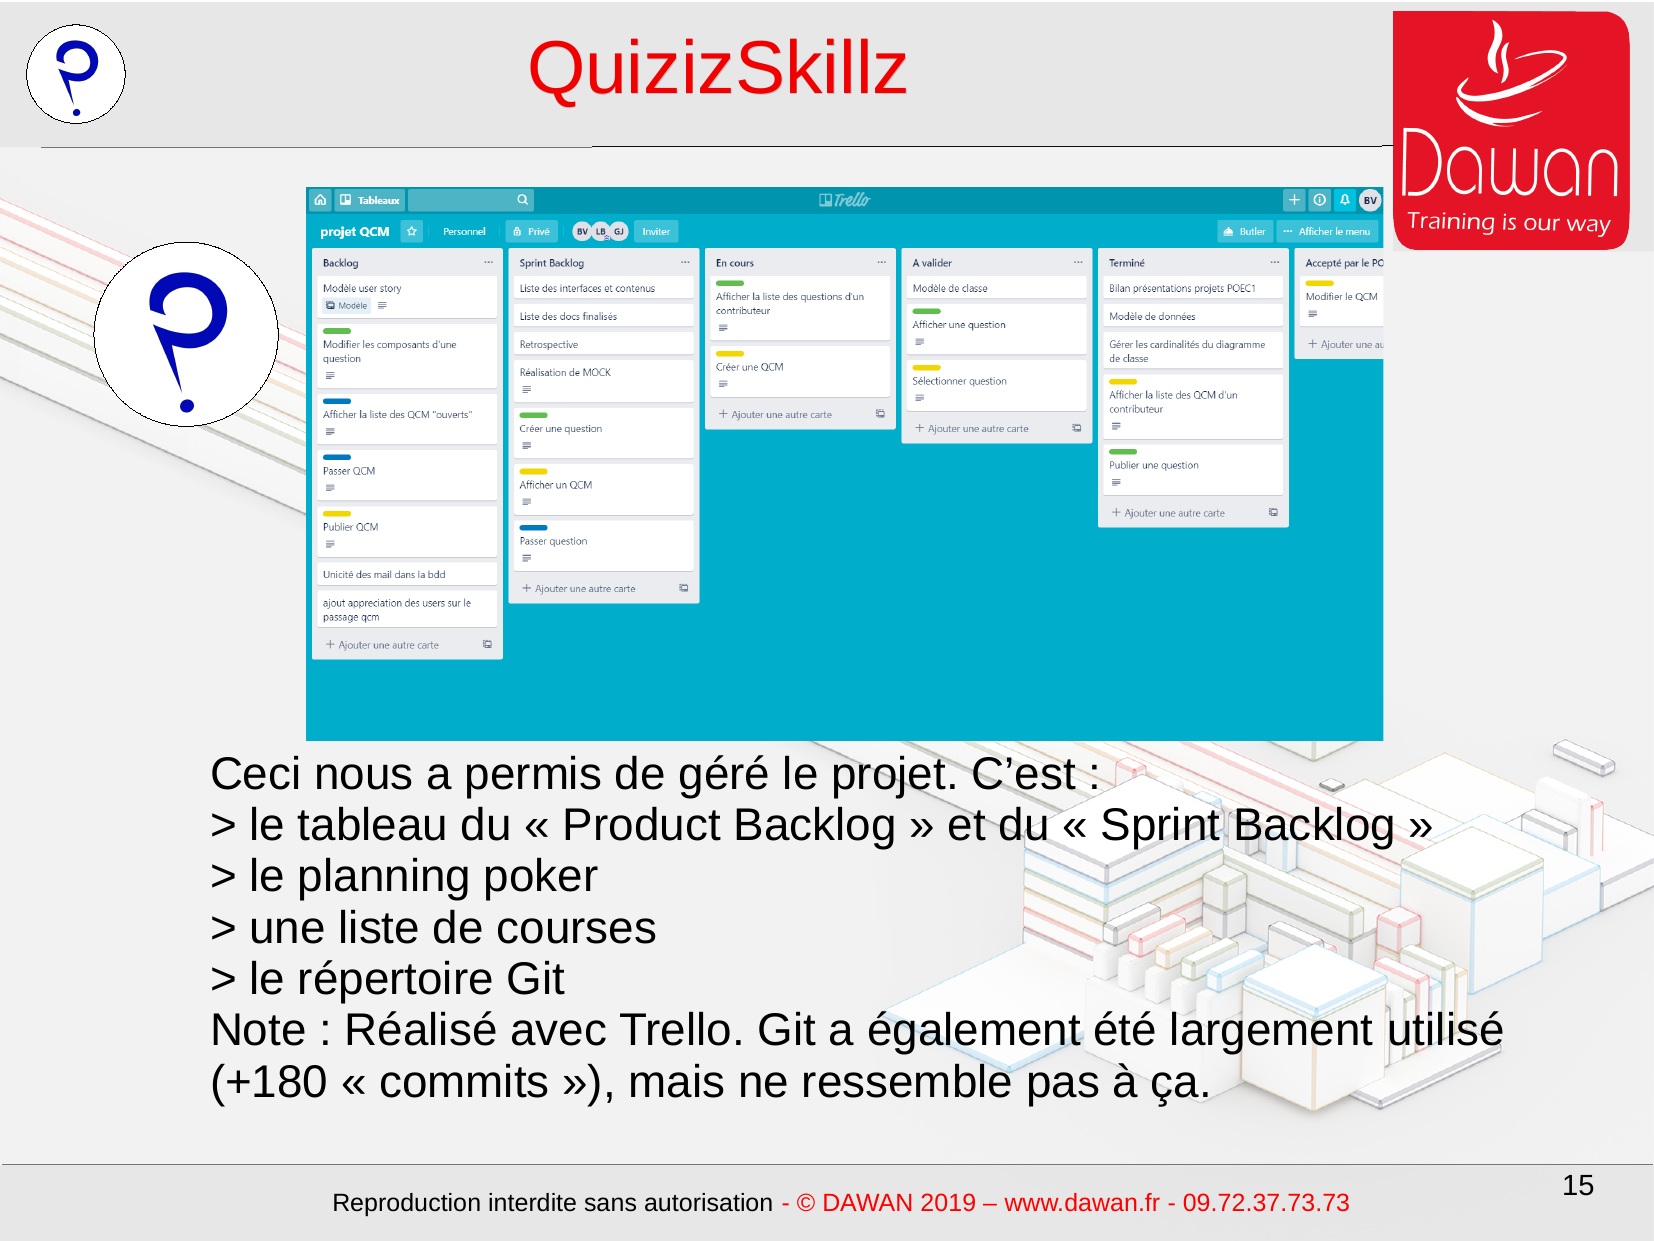

# QuizizSkillz
Ceci nous a permis de géré le projet. C’est :
> le tableau du « Product Backlog » et du « Sprint Backlog »
> le planning poker
> une liste de courses
> le répertoire Git
Note : Réalisé avec Trello. Git a également été largement utilisé (+180 « commits »), mais ne ressemble pas à ça.
15